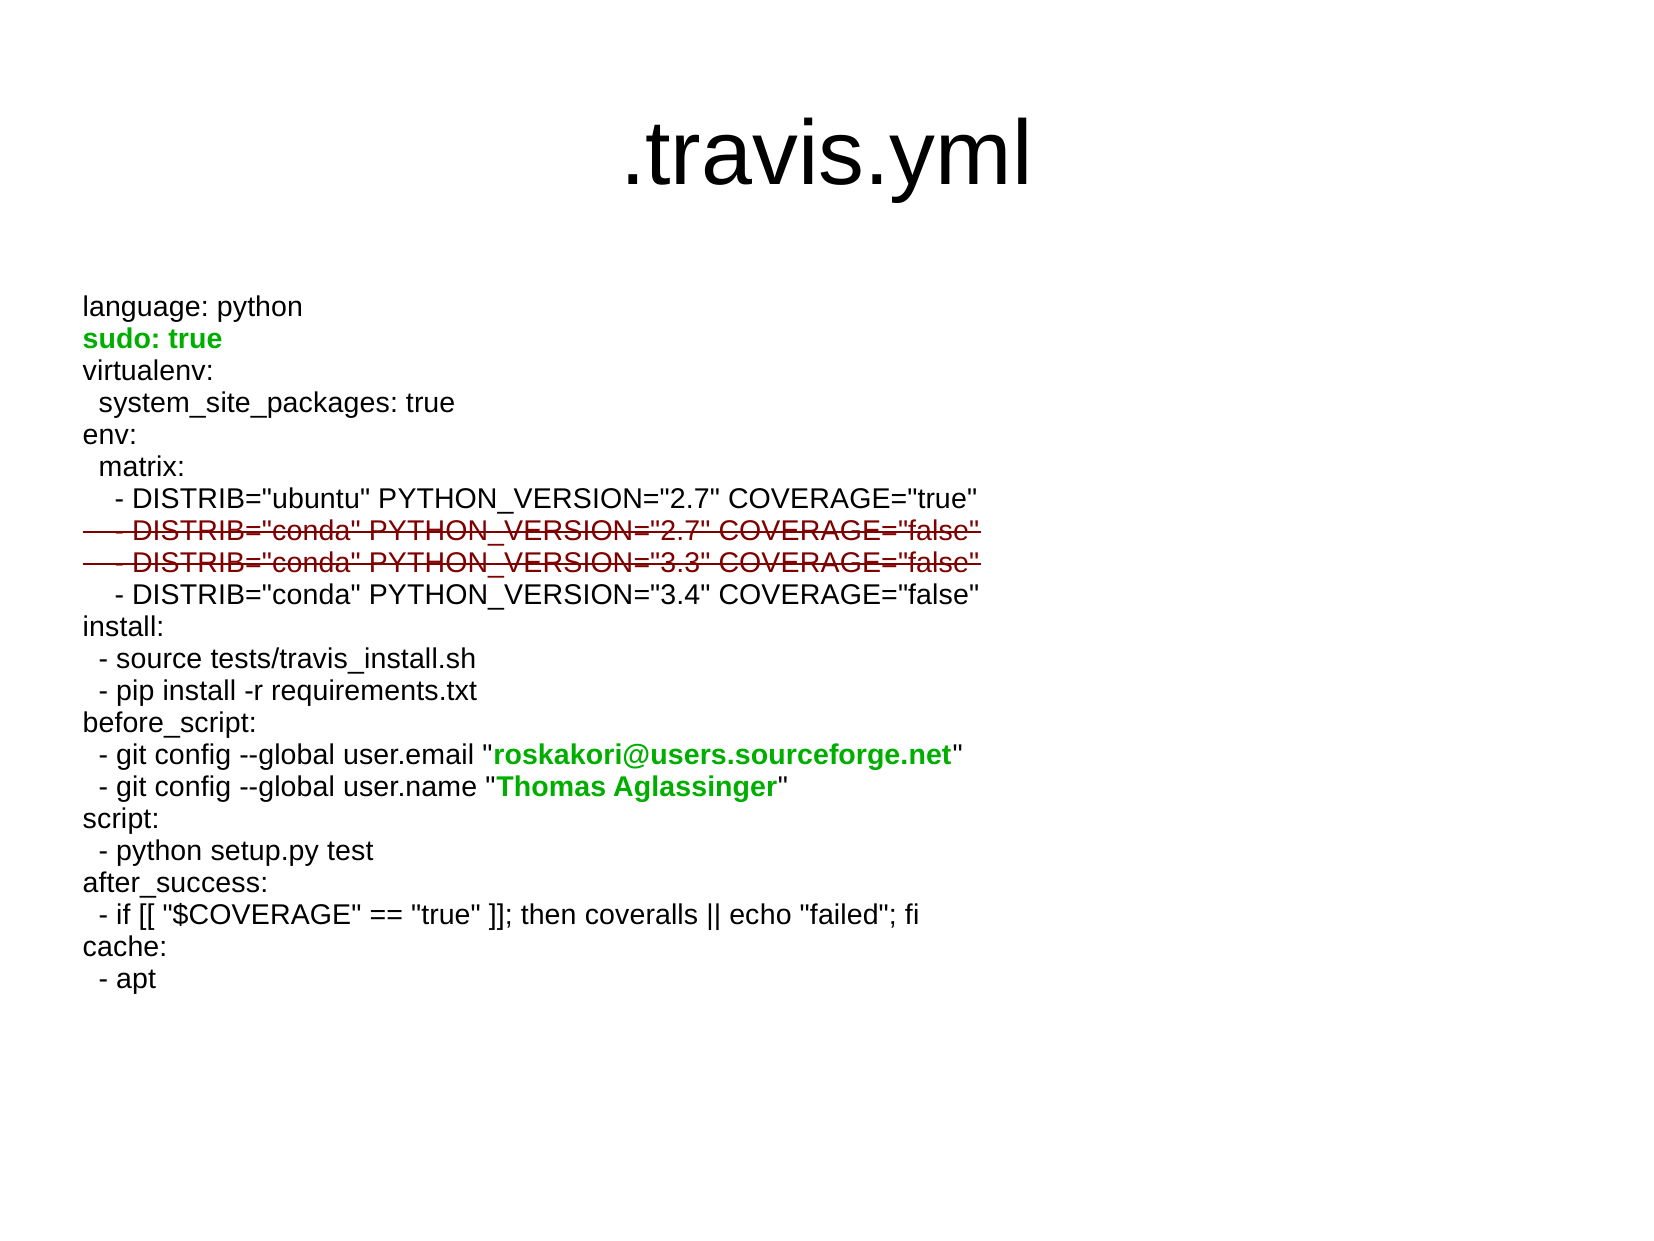

# .travis.yml
language: python
sudo: true
virtualenv:
 system_site_packages: true
env:
 matrix:
 - DISTRIB="ubuntu" PYTHON_VERSION="2.7" COVERAGE="true"
 - DISTRIB="conda" PYTHON_VERSION="2.7" COVERAGE="false"
 - DISTRIB="conda" PYTHON_VERSION="3.3" COVERAGE="false"
 - DISTRIB="conda" PYTHON_VERSION="3.4" COVERAGE="false"
install:
 - source tests/travis_install.sh
 - pip install -r requirements.txt
before_script:
 - git config --global user.email "roskakori@users.sourceforge.net"
 - git config --global user.name "Thomas Aglassinger"
script:
 - python setup.py test
after_success:
 - if [[ "$COVERAGE" == "true" ]]; then coveralls || echo "failed"; fi
cache:
 - apt